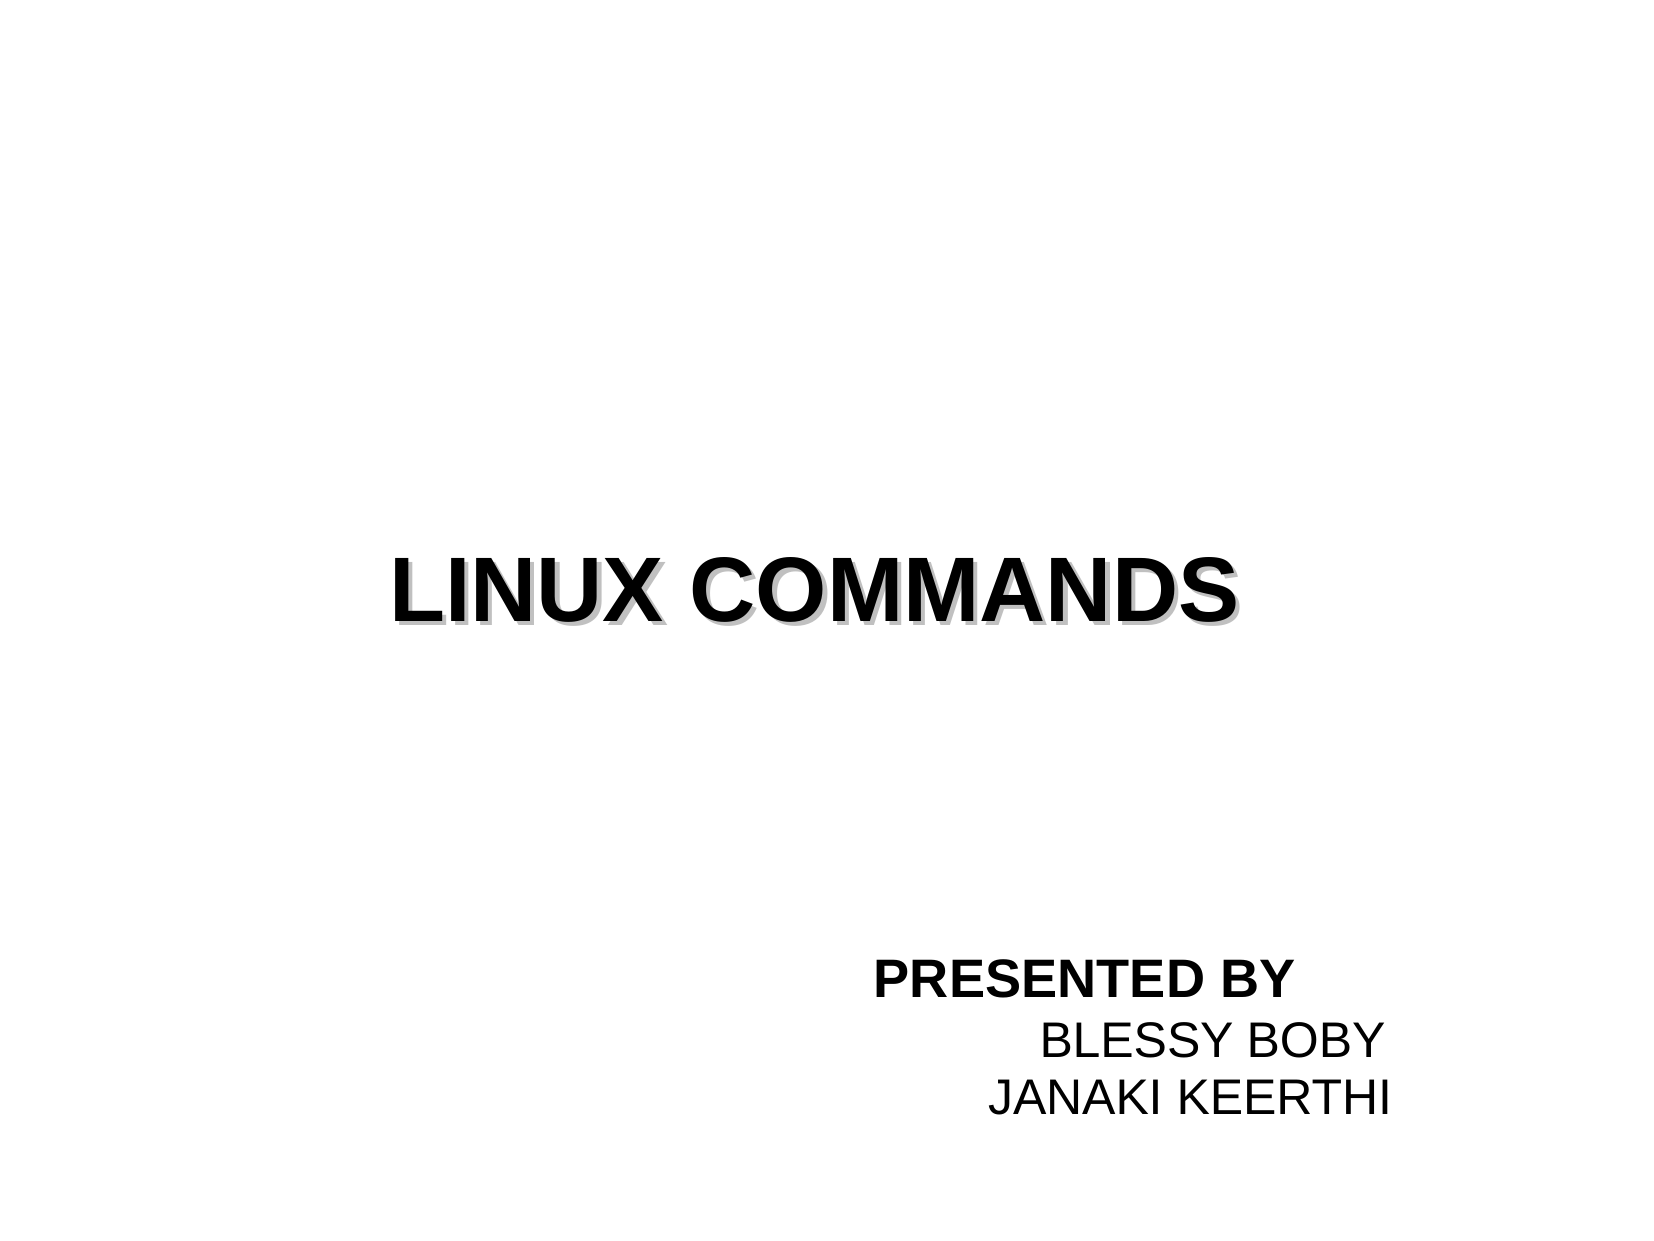

# LINUX COMMANDS PRESENTED BY BLESSY BOBY JANAKI KEERTHI